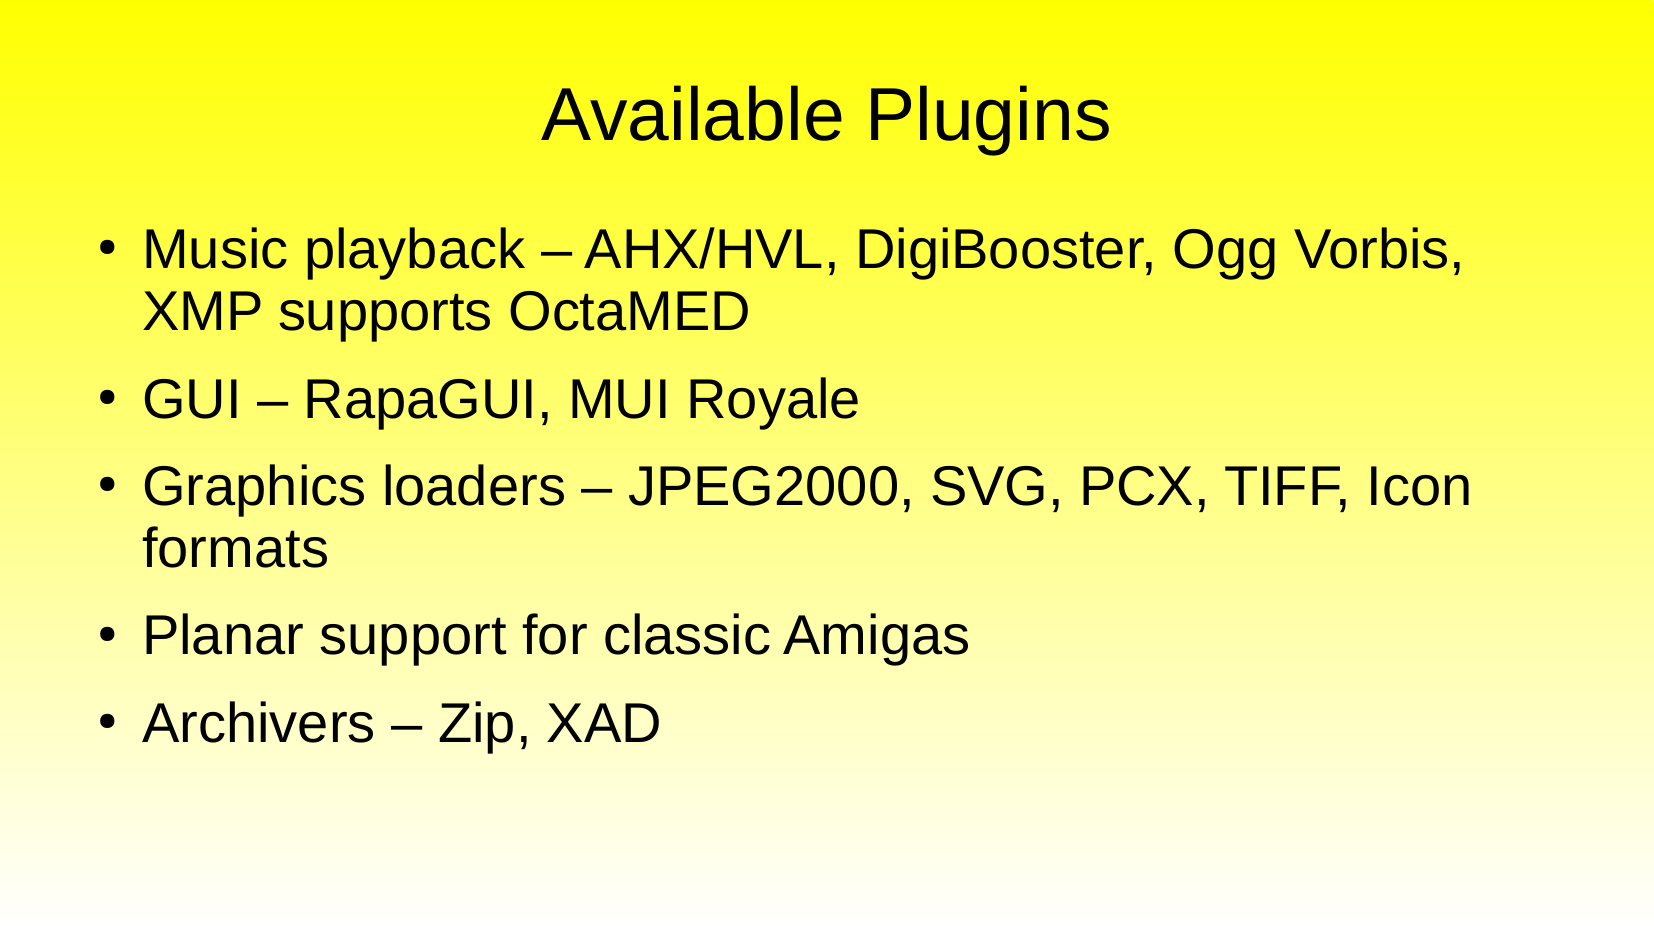

# Available Plugins
Music playback – AHX/HVL, DigiBooster, Ogg Vorbis, XMP supports OctaMED
GUI – RapaGUI, MUI Royale
Graphics loaders – JPEG2000, SVG, PCX, TIFF, Icon formats
Planar support for classic Amigas
Archivers – Zip, XAD